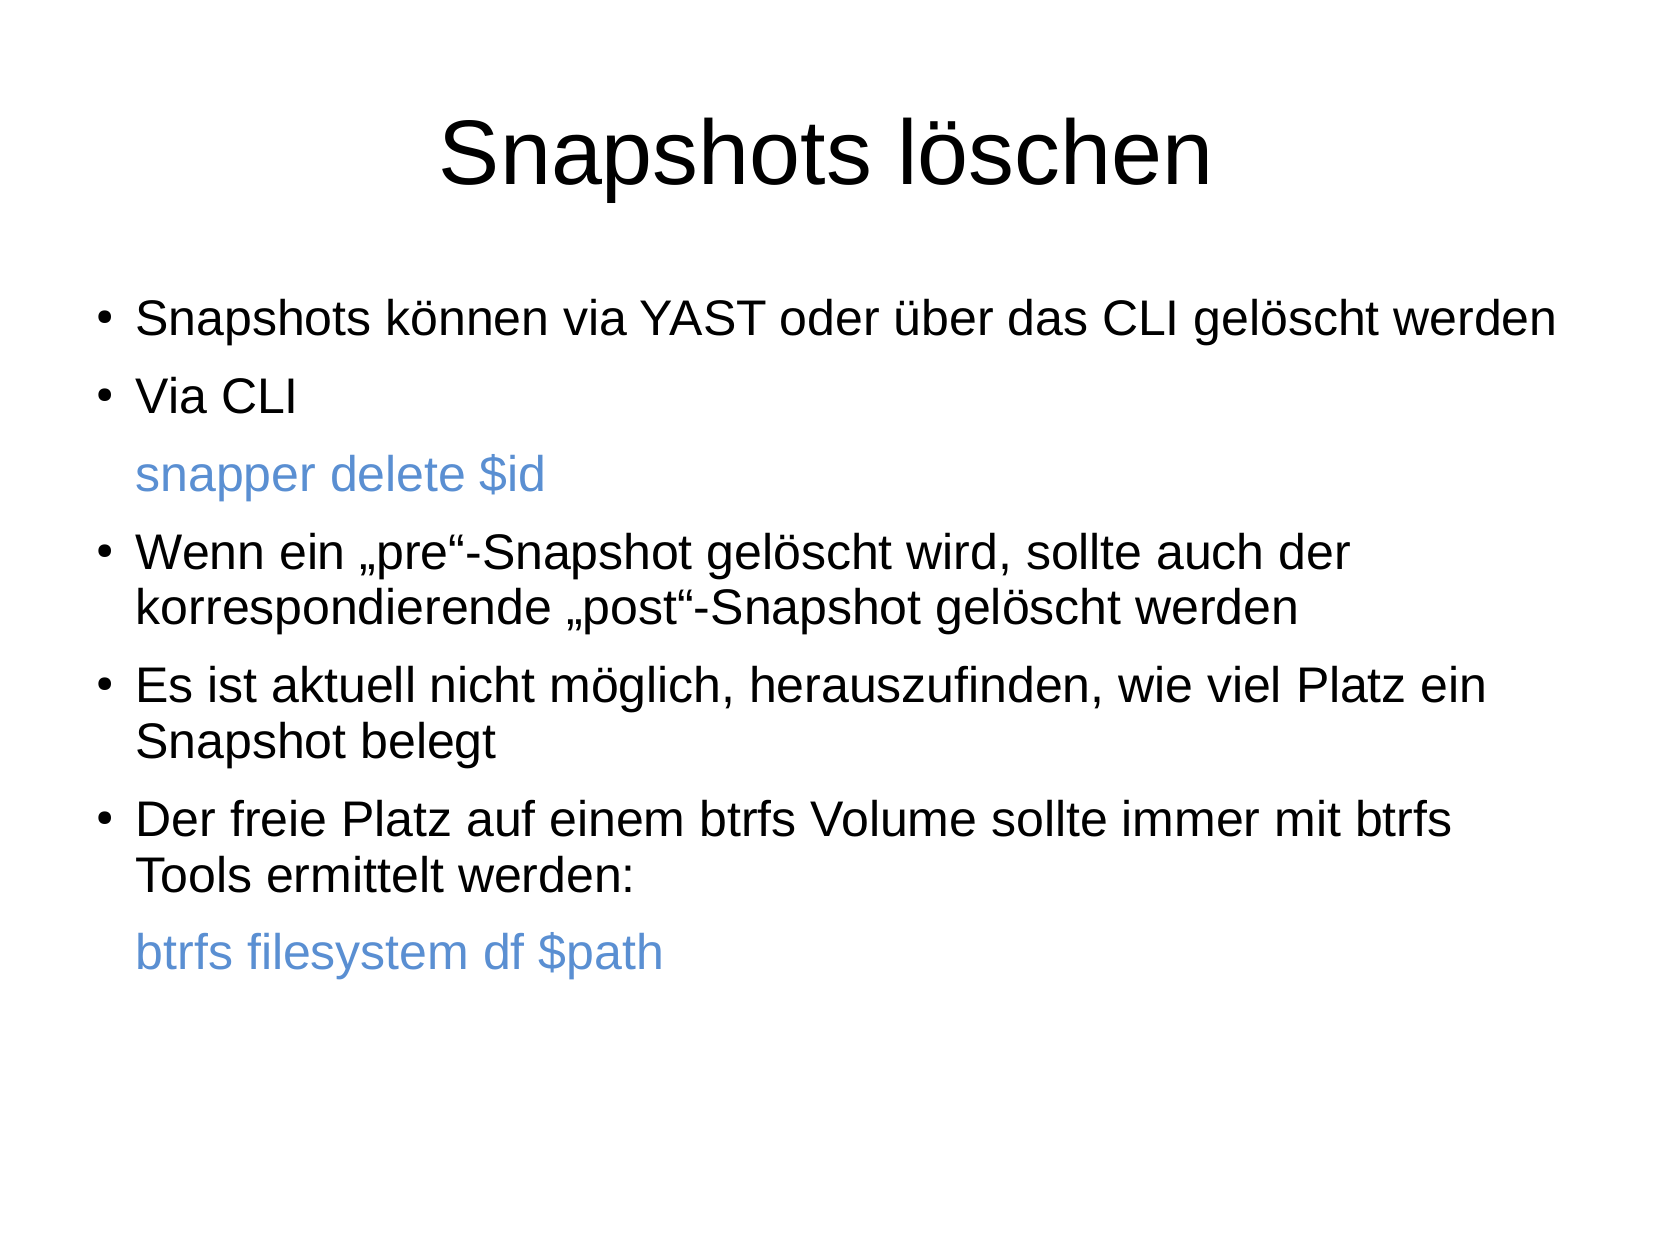

# Snapshots löschen
Snapshots können via YAST oder über das CLI gelöscht werden
Via CLI
snapper delete $id
Wenn ein „pre“-Snapshot gelöscht wird, sollte auch der korrespondierende „post“-Snapshot gelöscht werden
Es ist aktuell nicht möglich, herauszufinden, wie viel Platz ein Snapshot belegt
Der freie Platz auf einem btrfs Volume sollte immer mit btrfs Tools ermittelt werden:
btrfs filesystem df $path